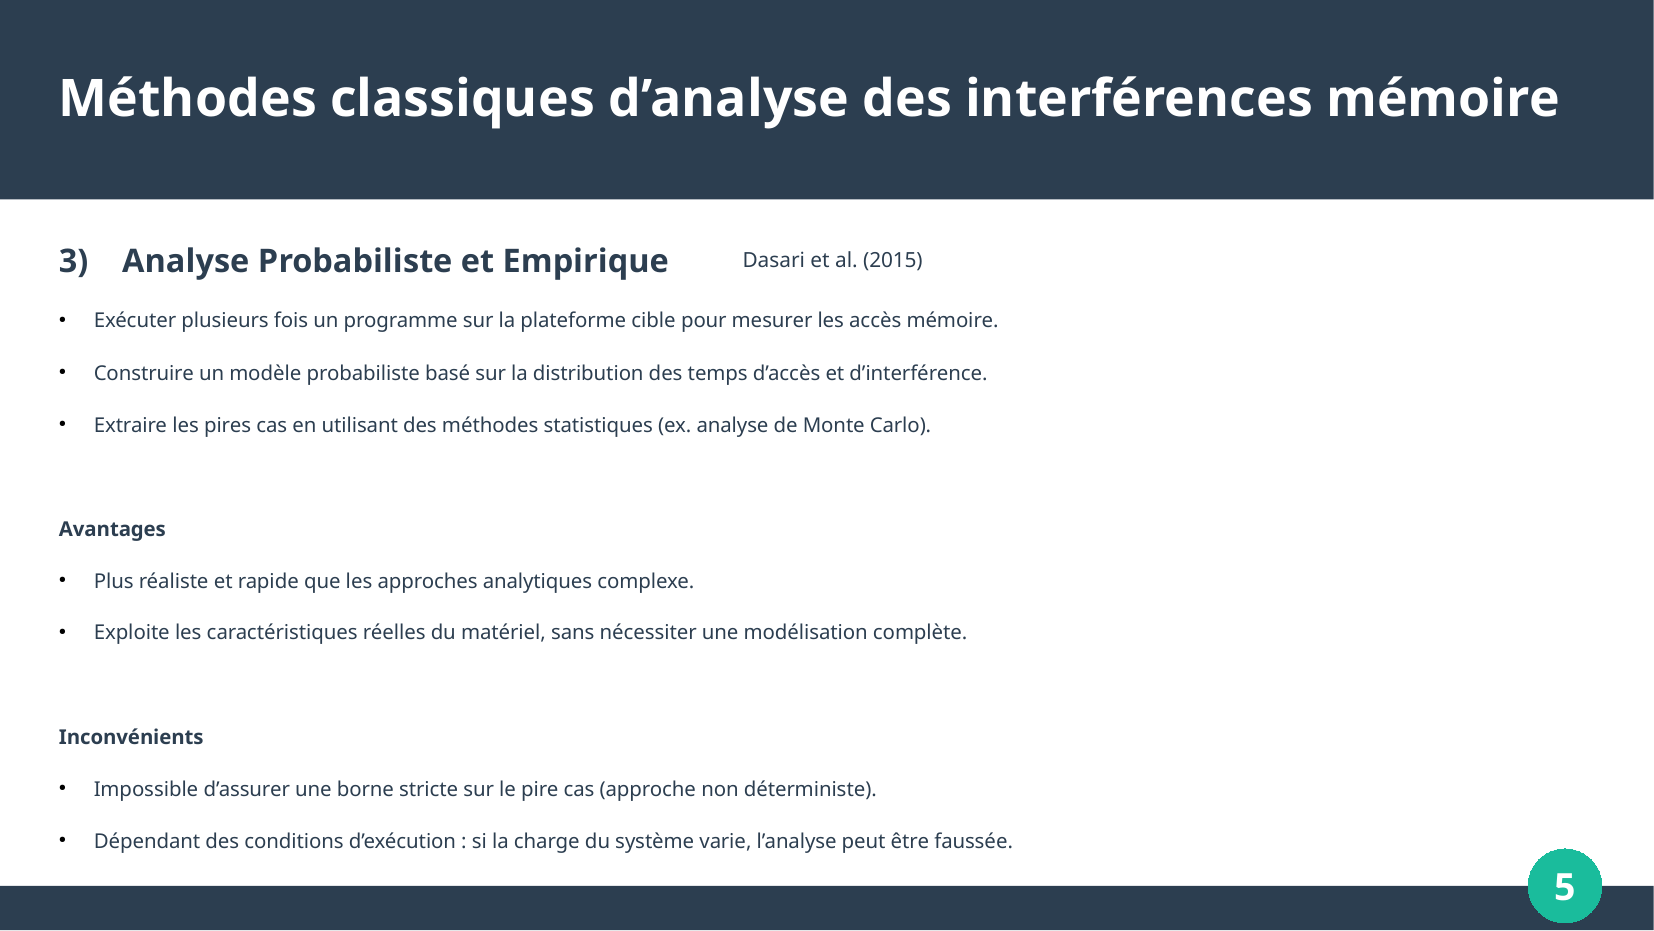

# Méthodes classiques d’analyse des interférences mémoire
3) Analyse Probabiliste et Empirique
Exécuter plusieurs fois un programme sur la plateforme cible pour mesurer les accès mémoire.
Construire un modèle probabiliste basé sur la distribution des temps d’accès et d’interférence.
Extraire les pires cas en utilisant des méthodes statistiques (ex. analyse de Monte Carlo).
Avantages
Plus réaliste et rapide que les approches analytiques complexe.
Exploite les caractéristiques réelles du matériel, sans nécessiter une modélisation complète.
Inconvénients
Impossible d’assurer une borne stricte sur le pire cas (approche non déterministe).
Dépendant des conditions d’exécution : si la charge du système varie, l’analyse peut être faussée.
Dasari et al. (2015)
5